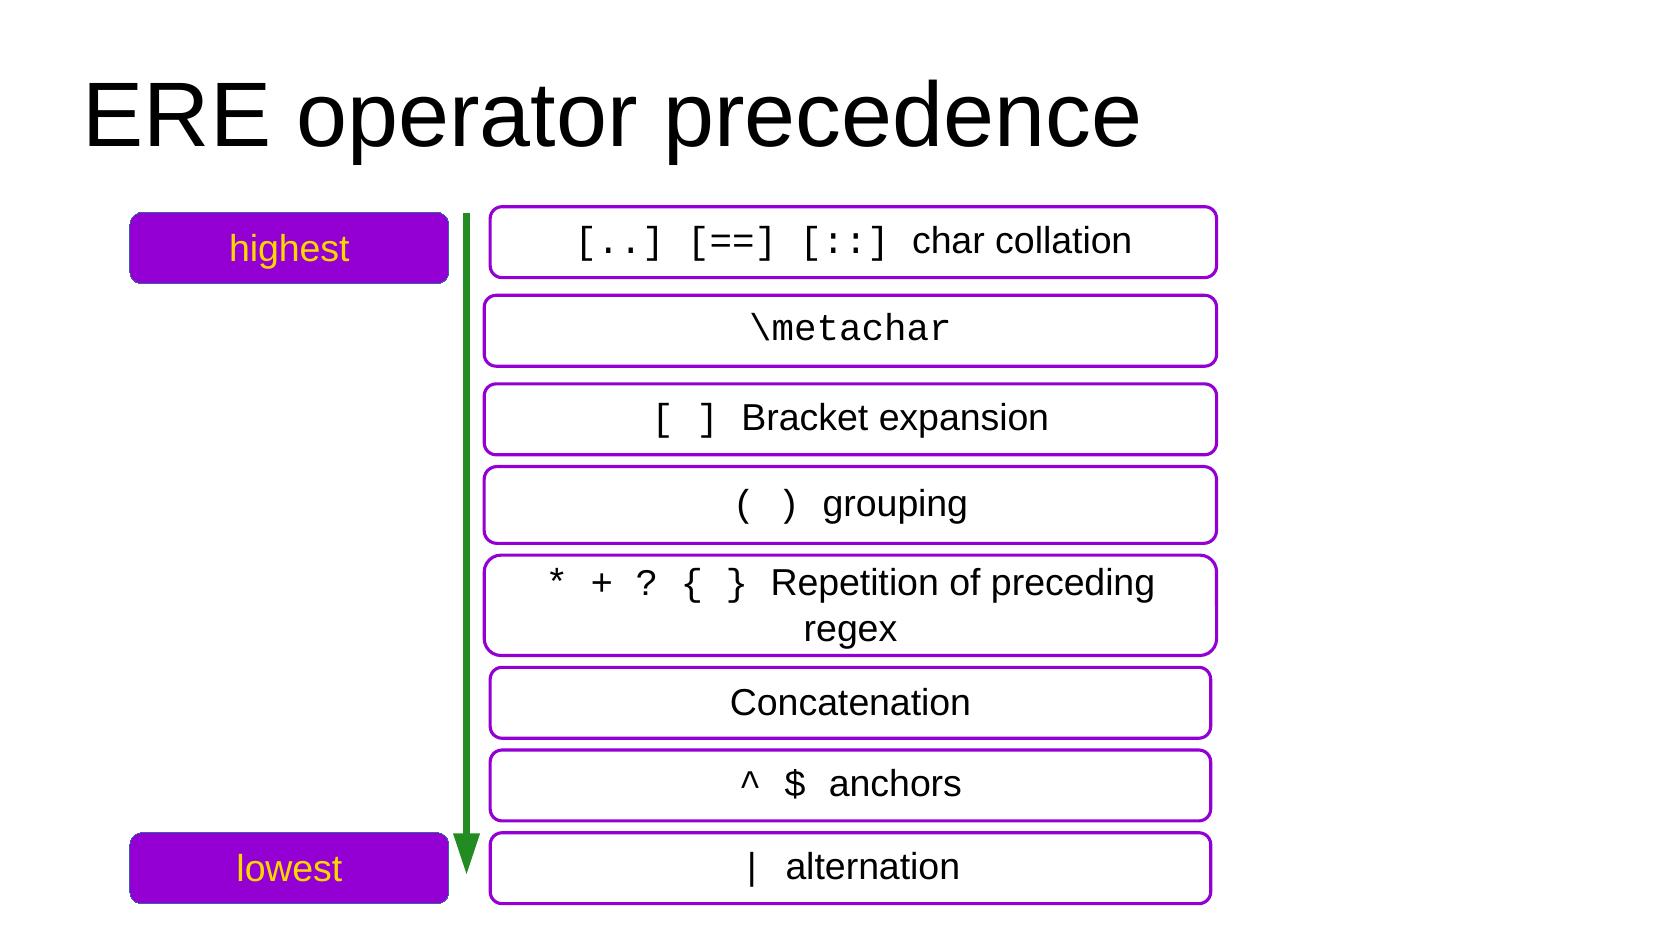

# ERE operator precedence
[..] [==] [::] char collation
highest
\metachar
[ ] Bracket expansion
( ) grouping
* + ? { } Repetition of preceding
regex
Concatenation
^ $ anchors
lowest
| alternation